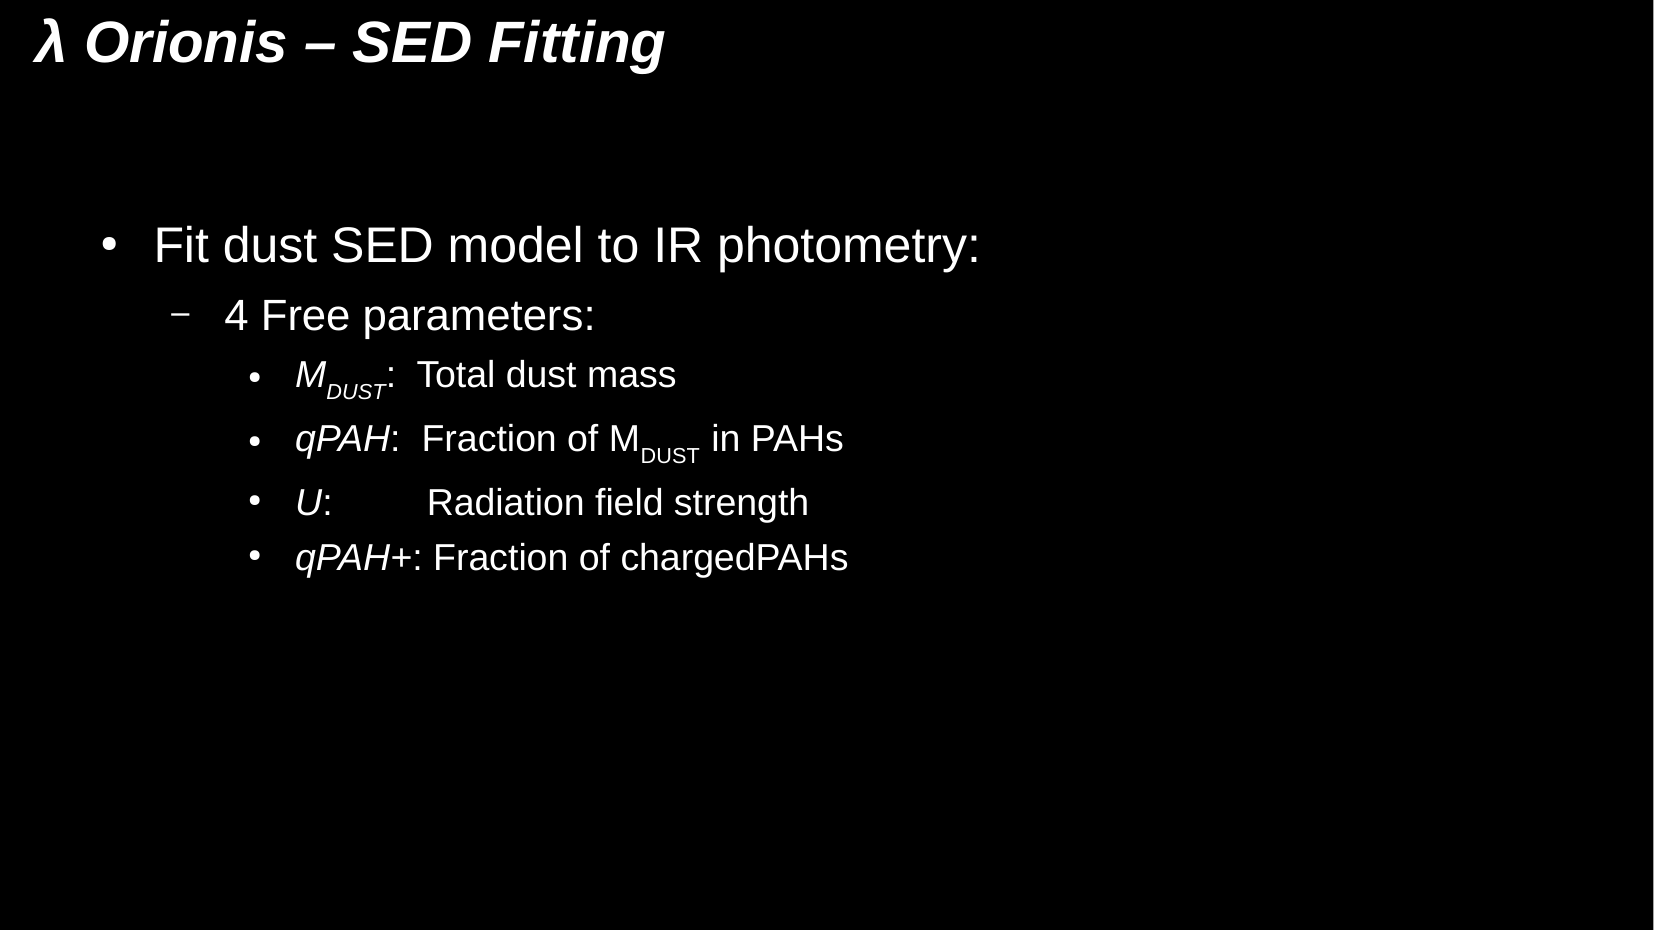

λ Orionis – SED Fitting
# Fit dust SED model to IR photometry:
4 Free parameters:
MDUST: Total dust mass
qPAH: Fraction of MDUST in PAHs
U: Radiation field strength
qPAH+: Fraction of chargedPAHs